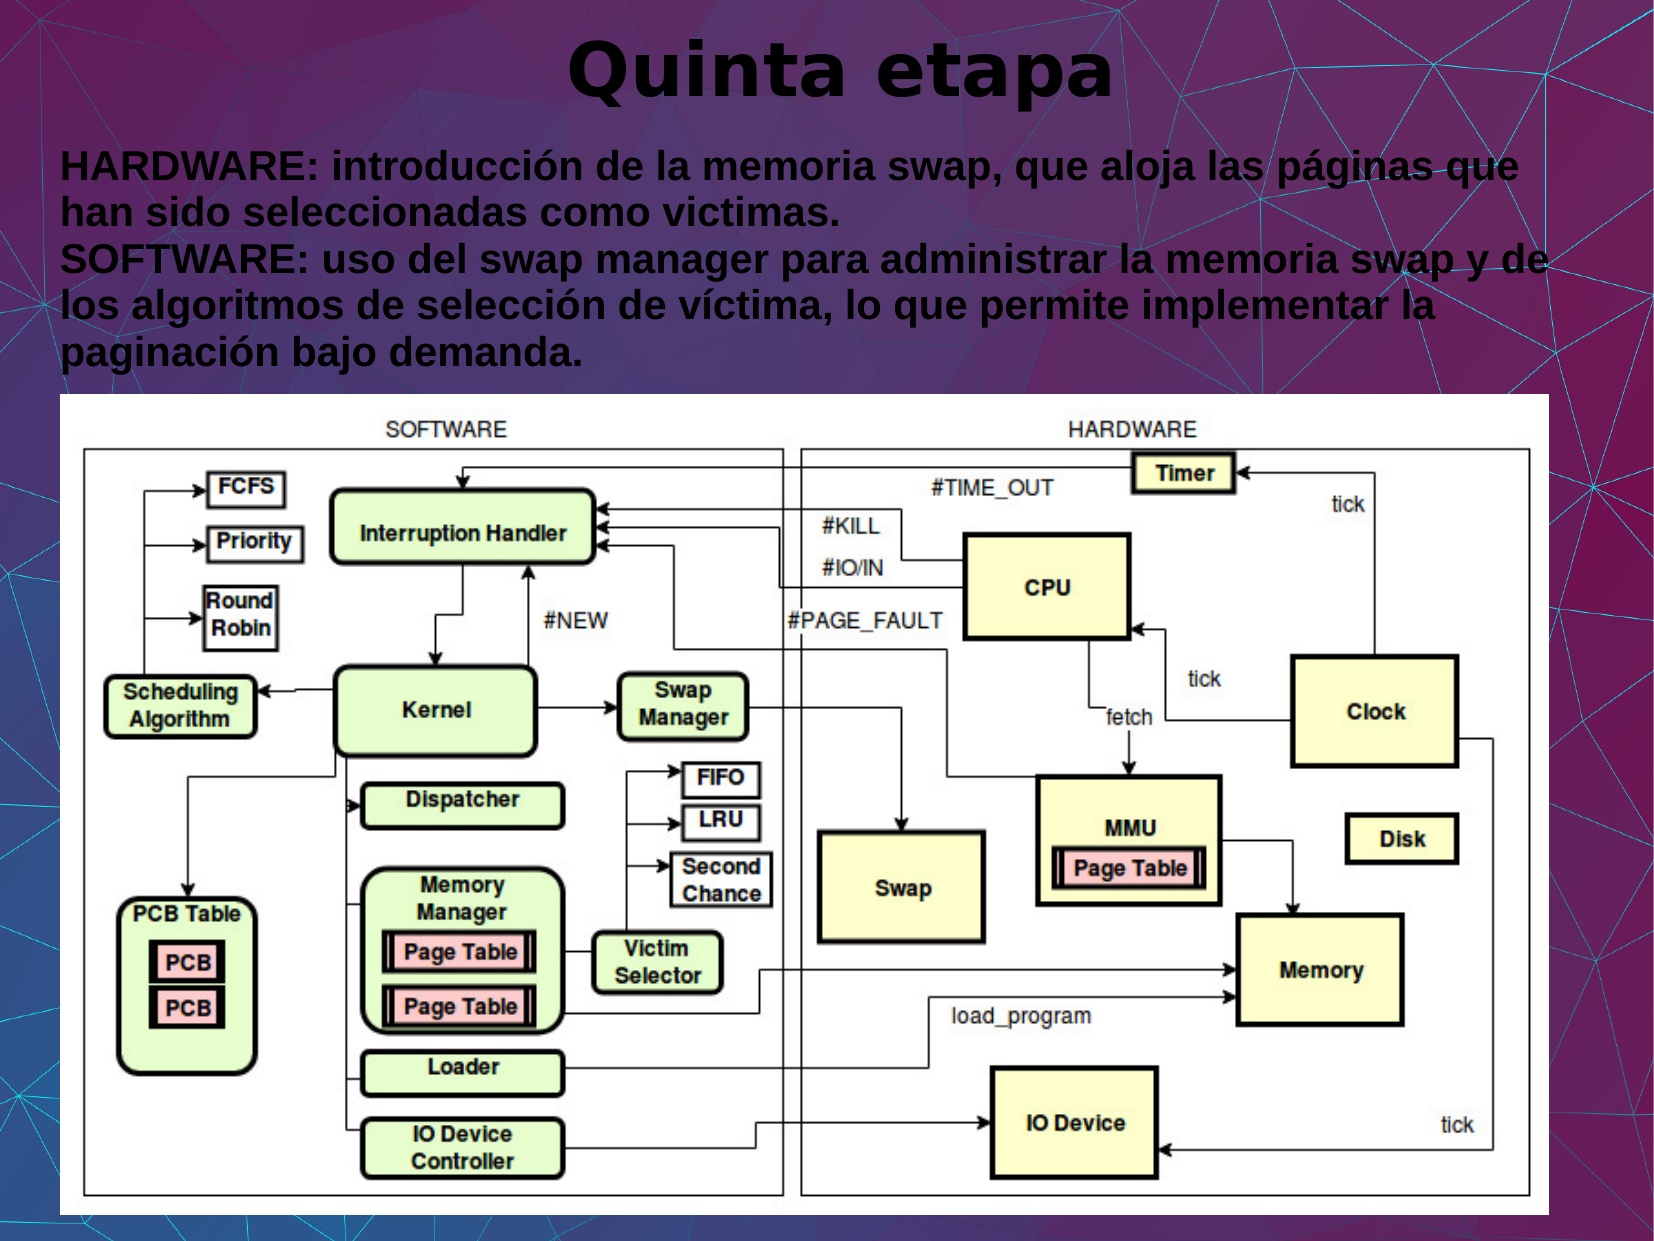

# Quinta etapa
HARDWARE: introducción de la memoria swap, que aloja las páginas que han sido seleccionadas como victimas.
SOFTWARE: uso del swap manager para administrar la memoria swap y de los algoritmos de selección de víctima, lo que permite implementar la paginación bajo demanda.